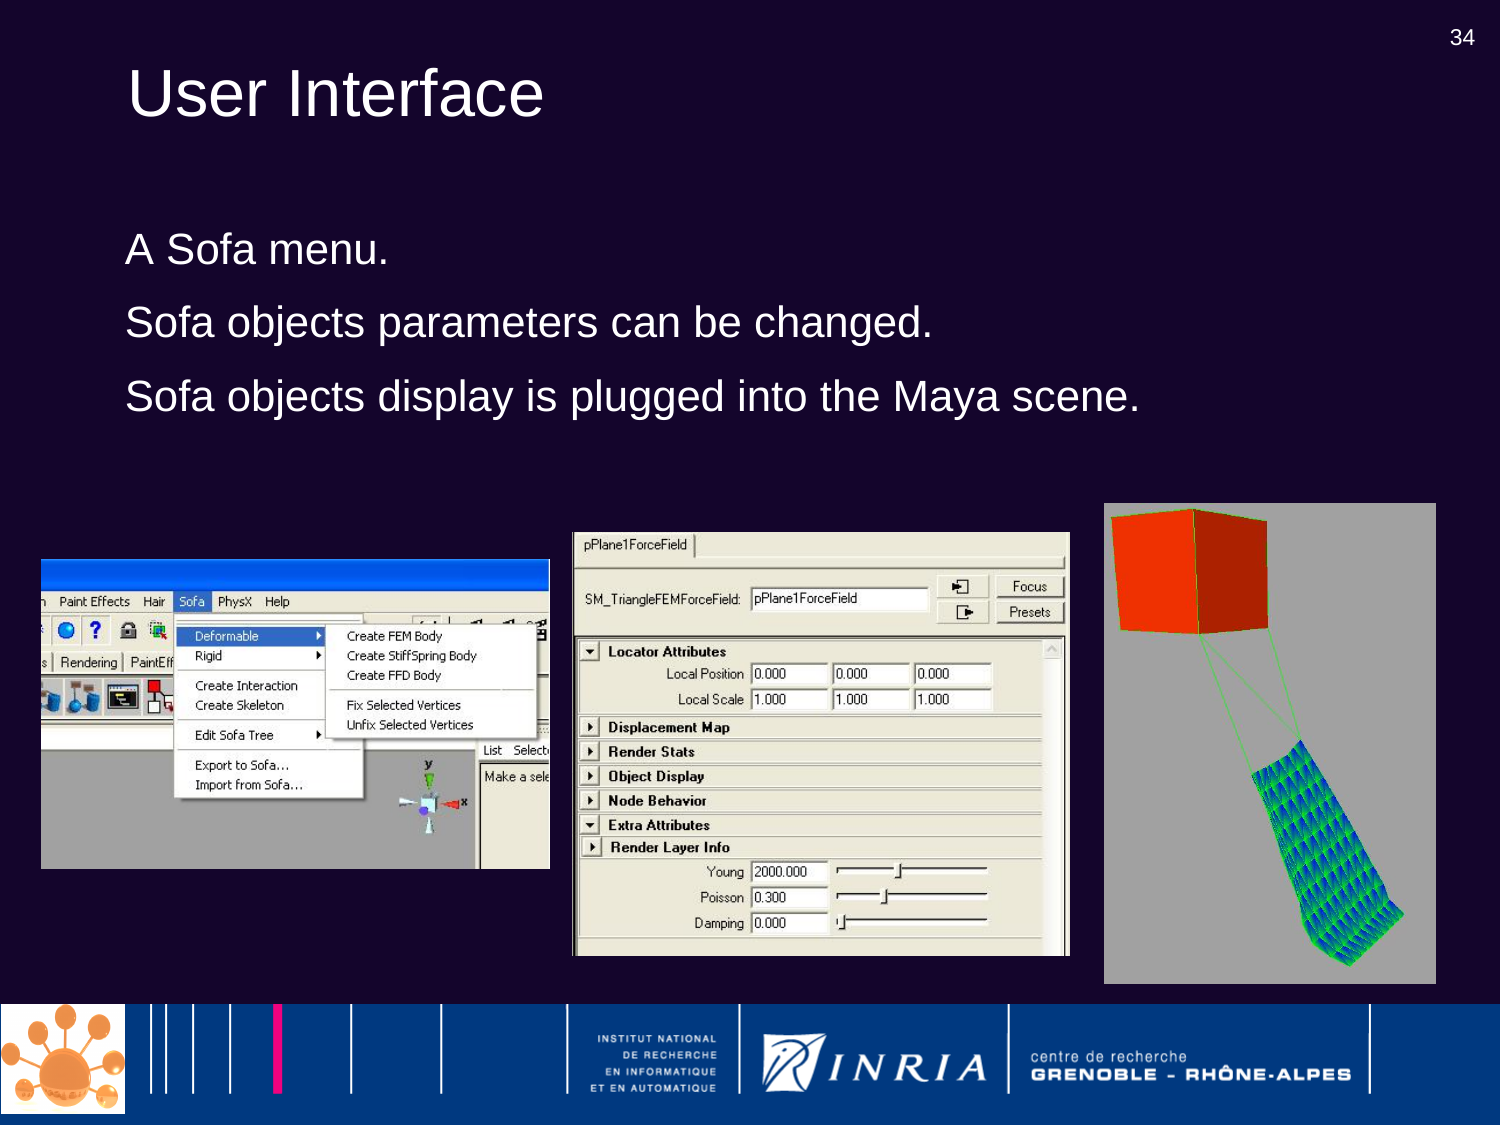

# User Interface
 A Sofa menu.
 Sofa objects parameters can be changed.
 Sofa objects display is plugged into the Maya scene.